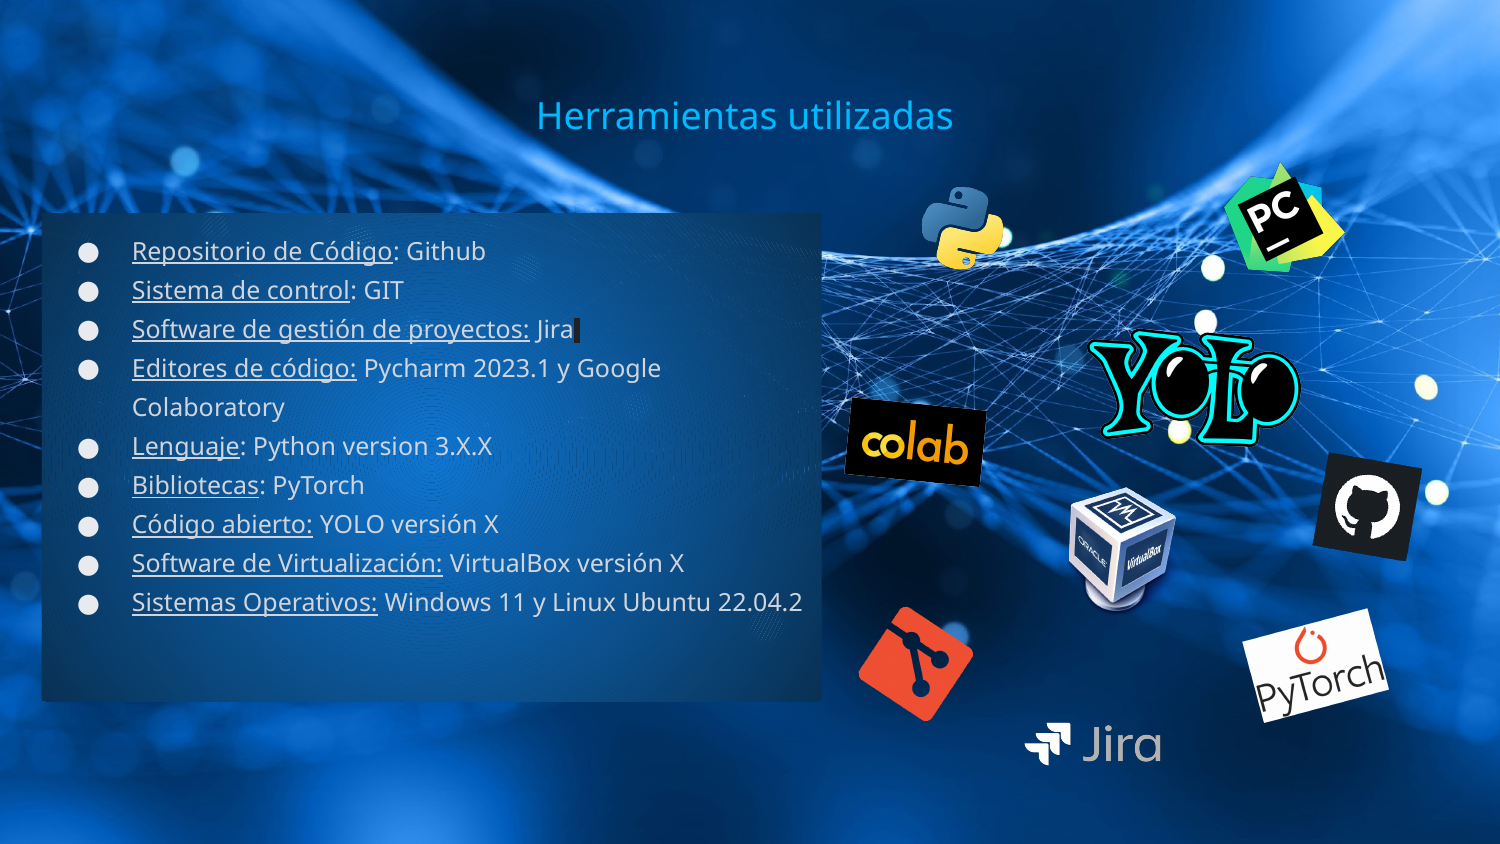

# Herramientas utilizadas
Repositorio de Código: Github
Sistema de control: GIT
Software de gestión de proyectos: Jira
Editores de código: Pycharm 2023.1 y Google Colaboratory
Lenguaje: Python version 3.X.X
Bibliotecas: PyTorch
Código abierto: YOLO versión X
Software de Virtualización: VirtualBox versión X
Sistemas Operativos: Windows 11 y Linux Ubuntu 22.04.2